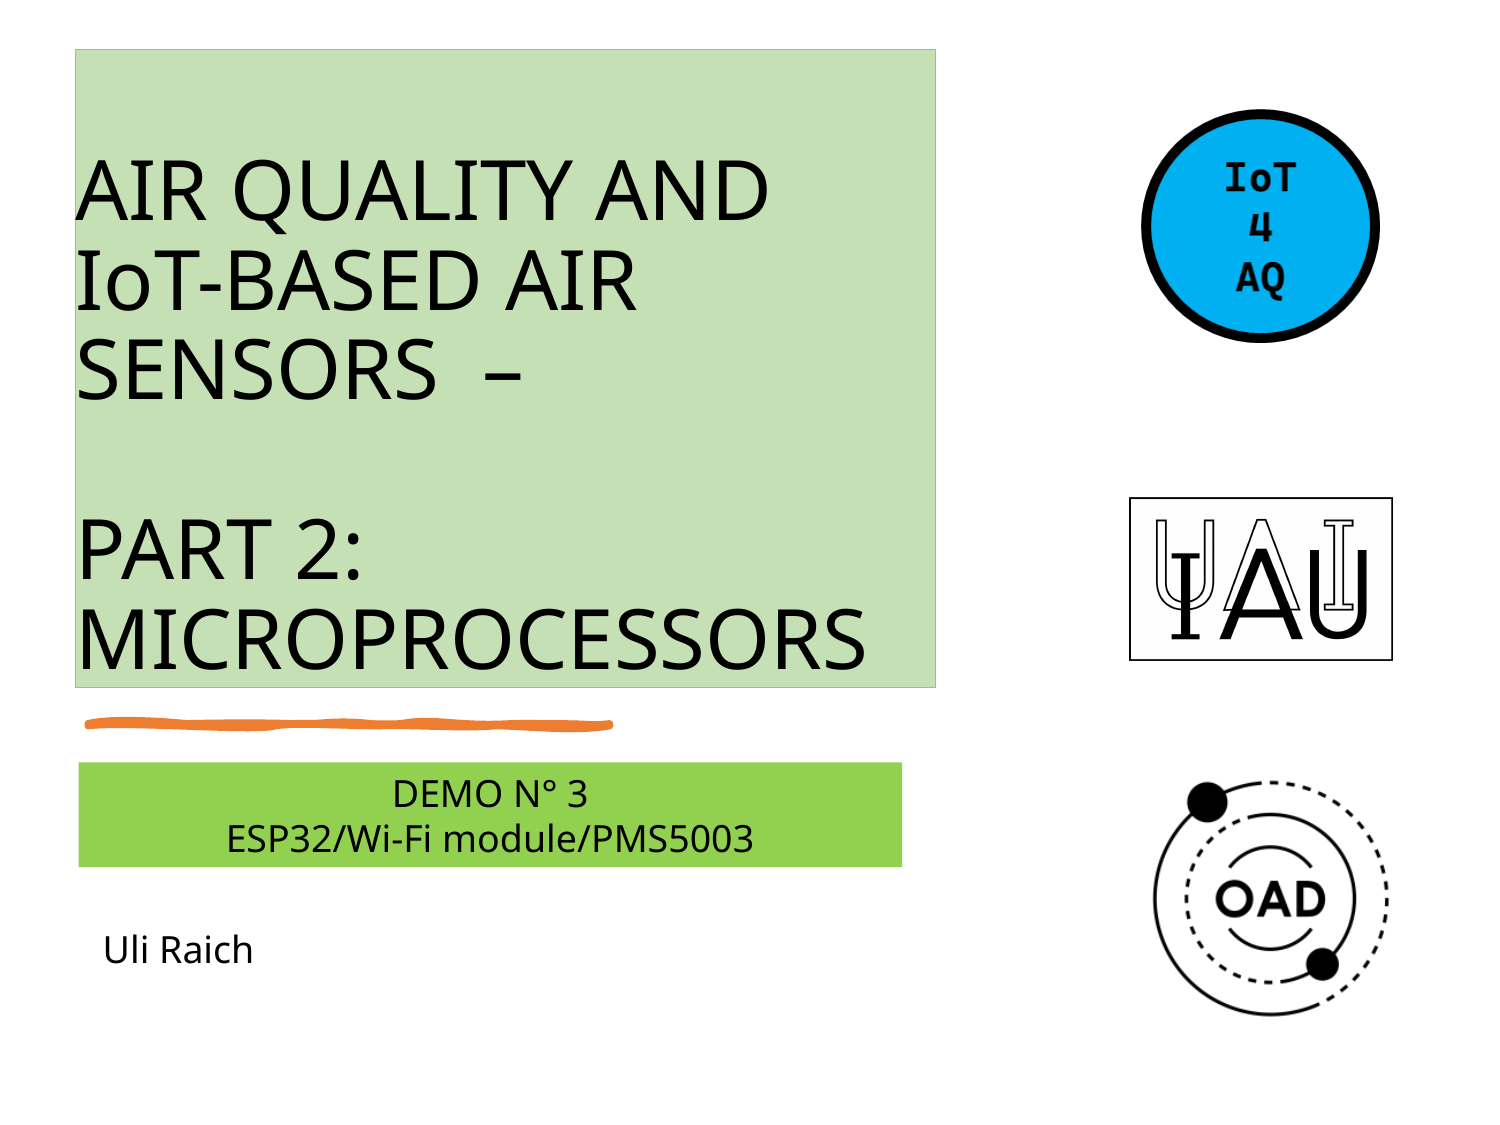

# AIR QUALITY AND IoT-BASED AIR SENSORS – PART 2: MICROPROCESSORS
DEMO N° 3
ESP32/Wi-Fi module/PMS5003
Uli Raich